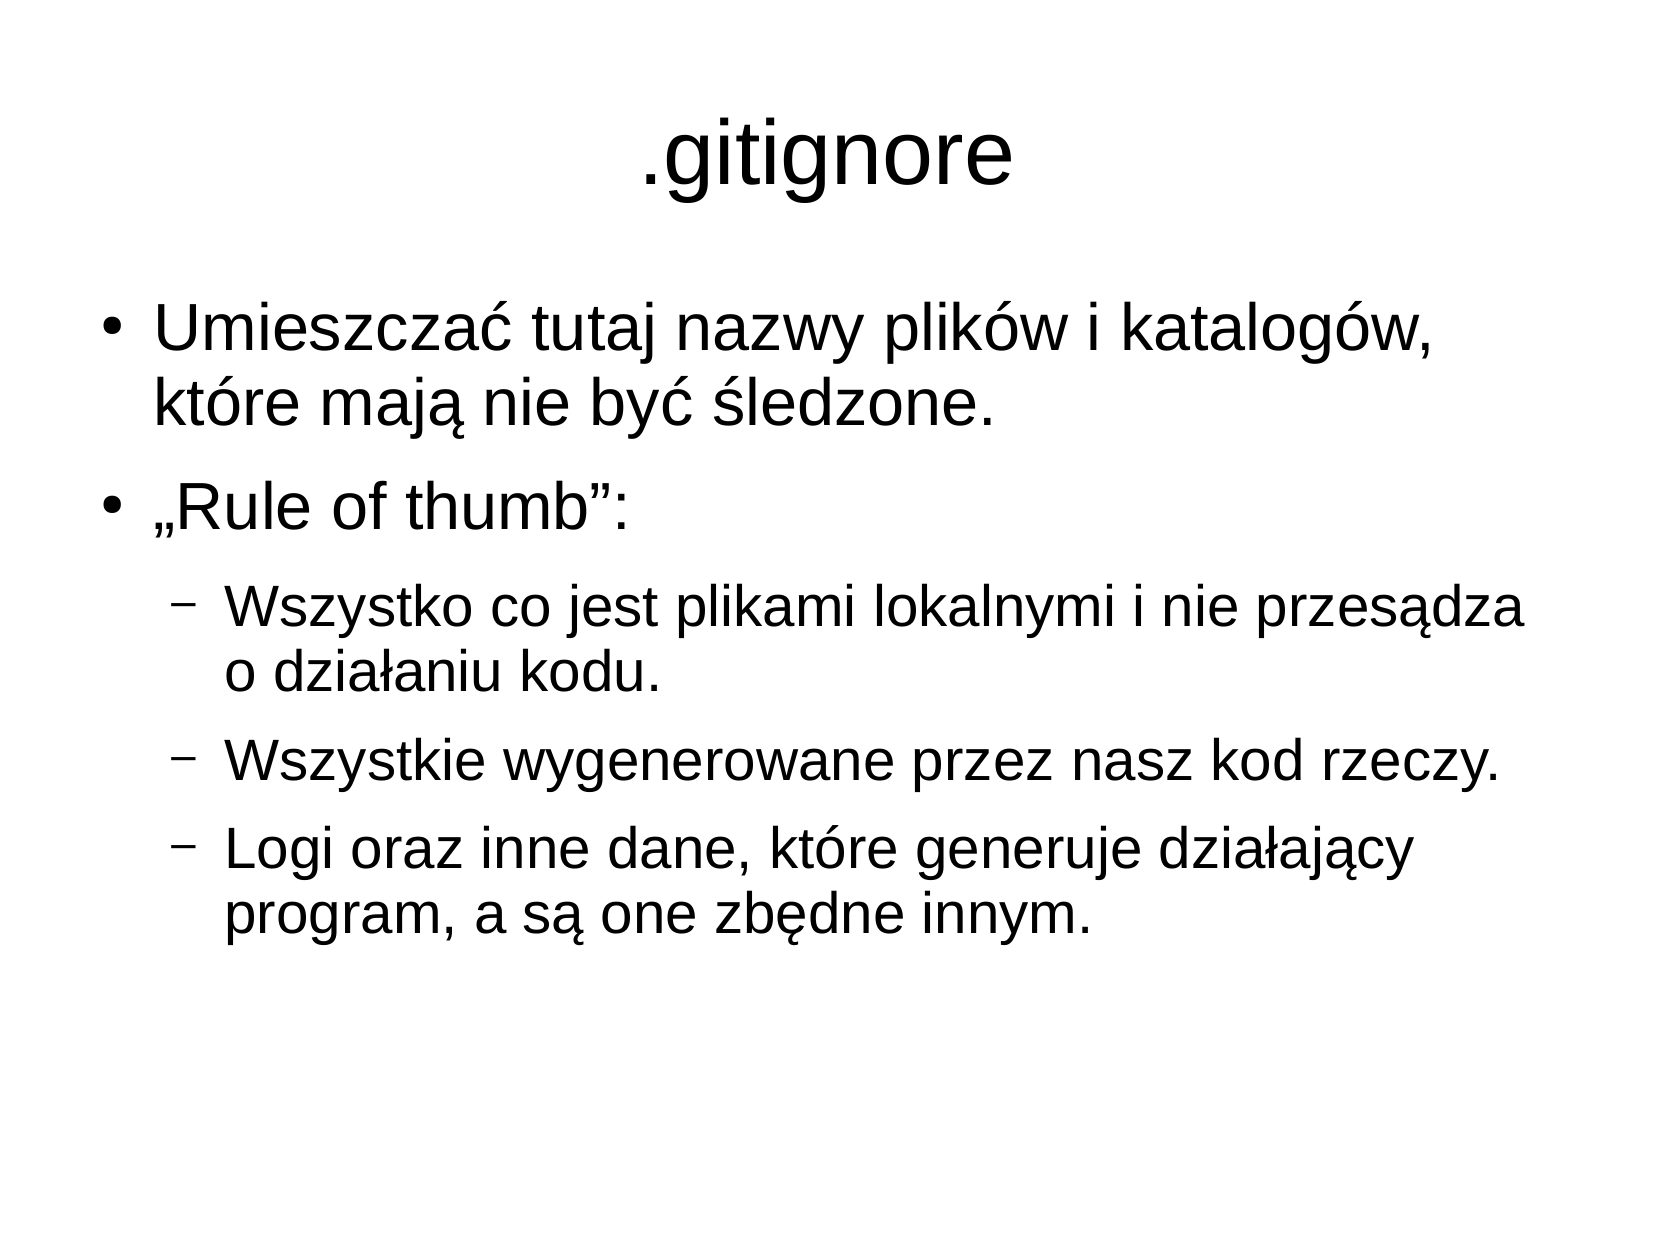

# .gitignore
Umieszczać tutaj nazwy plików i katalogów, które mają nie być śledzone.
„Rule of thumb”:
Wszystko co jest plikami lokalnymi i nie przesądza o działaniu kodu.
Wszystkie wygenerowane przez nasz kod rzeczy.
Logi oraz inne dane, które generuje działający program, a są one zbędne innym.